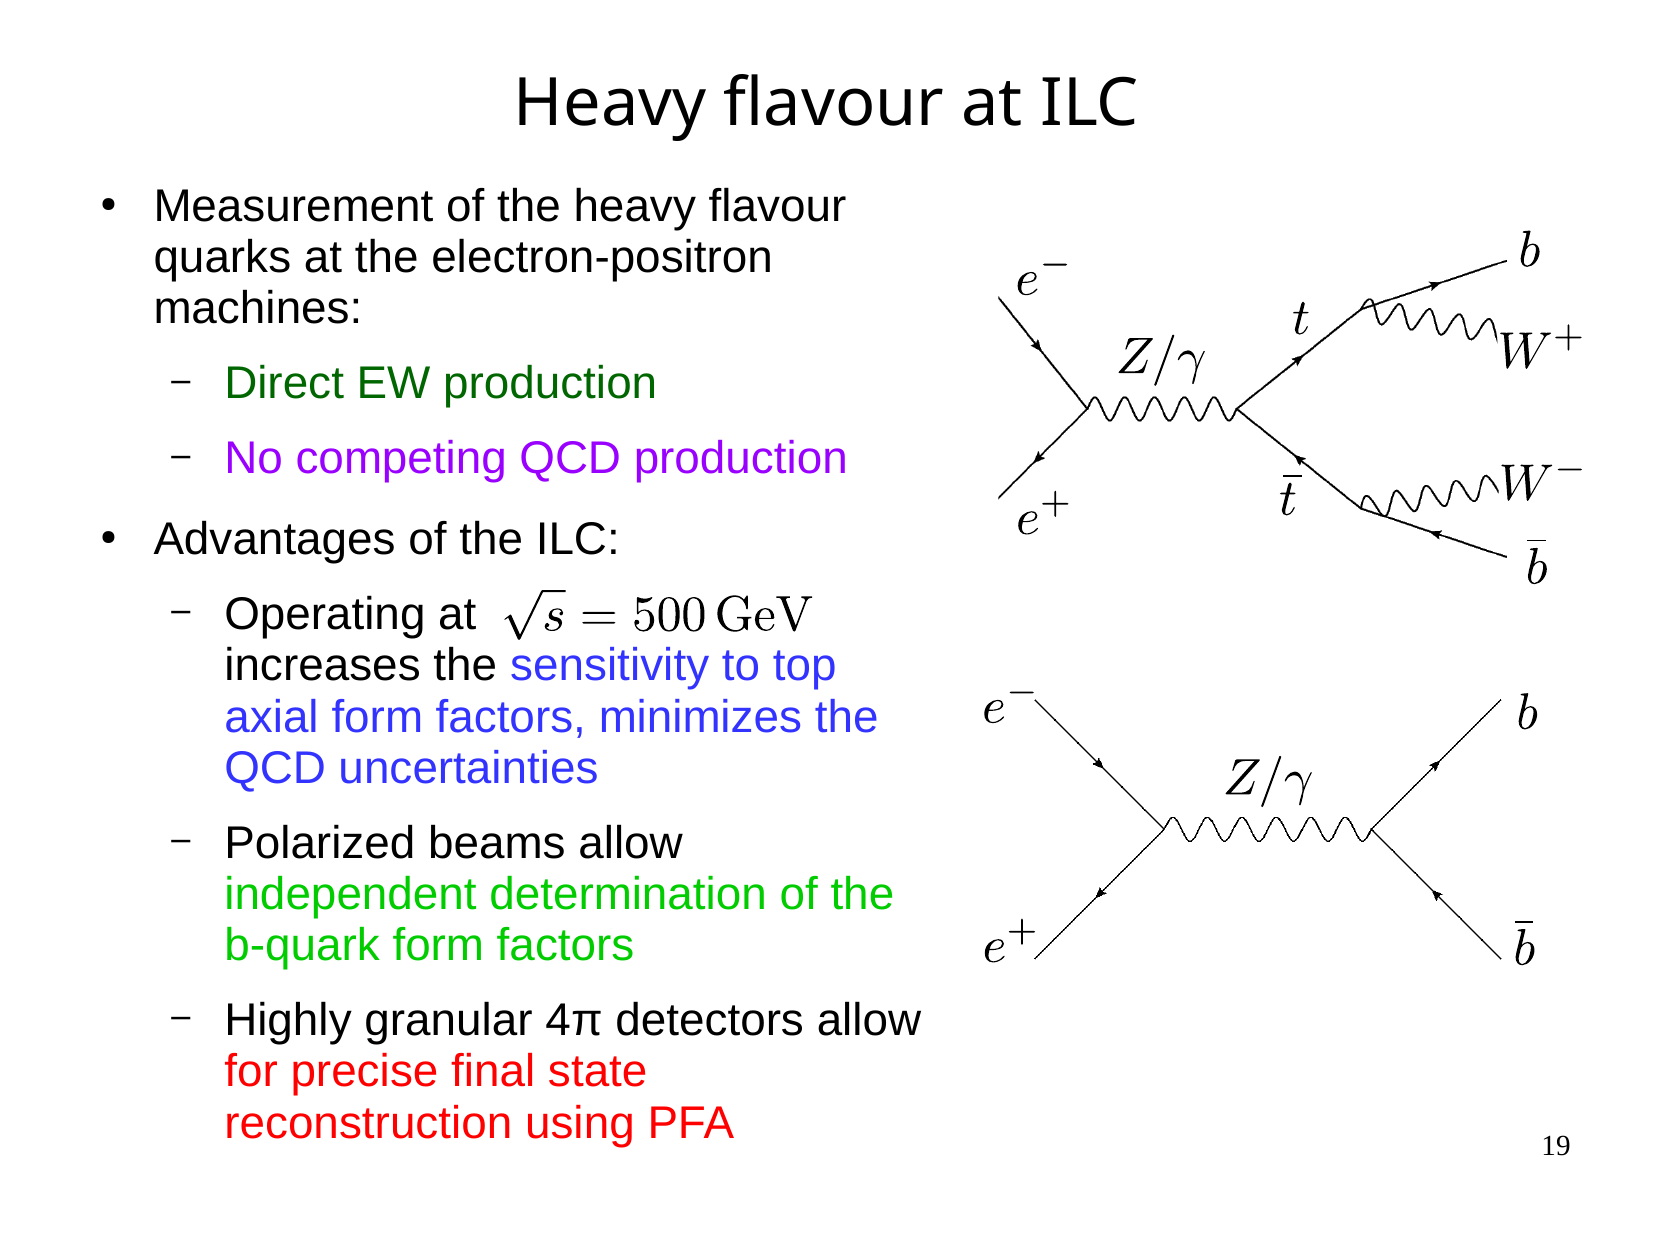

# Heavy flavour at ILC
Measurement of the heavy flavour quarks at the electron-positron machines:
Direct EW production
No competing QCD production
Advantages of the ILC:
Operating at increases the sensitivity to top axial form factors, minimizes the QCD uncertainties
Polarized beams allow independent determination of the b-quark form factors
Highly granular 4π detectors allow for precise final state reconstruction using PFA
19